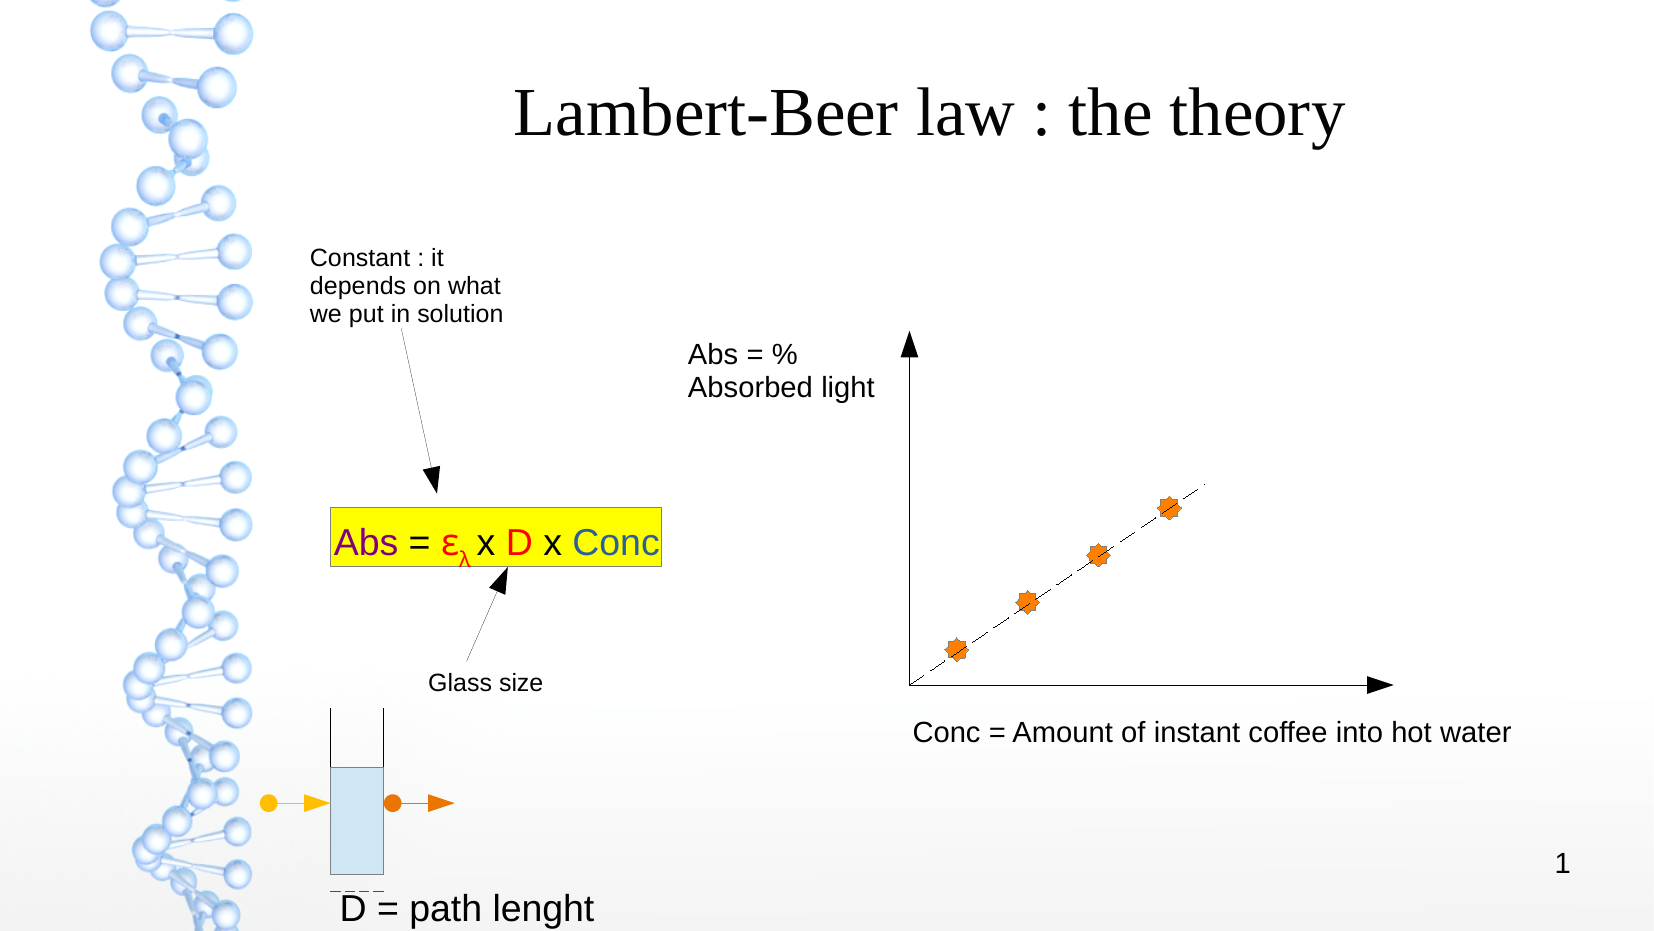

# Lambert-Beer law : the theory
Constant : it depends on what we put in solution
Abs = % Absorbed light
Abs = ɛλ x D x Conc
Glass size
Conc = Amount of instant coffee into hot water
1
D = path lenght